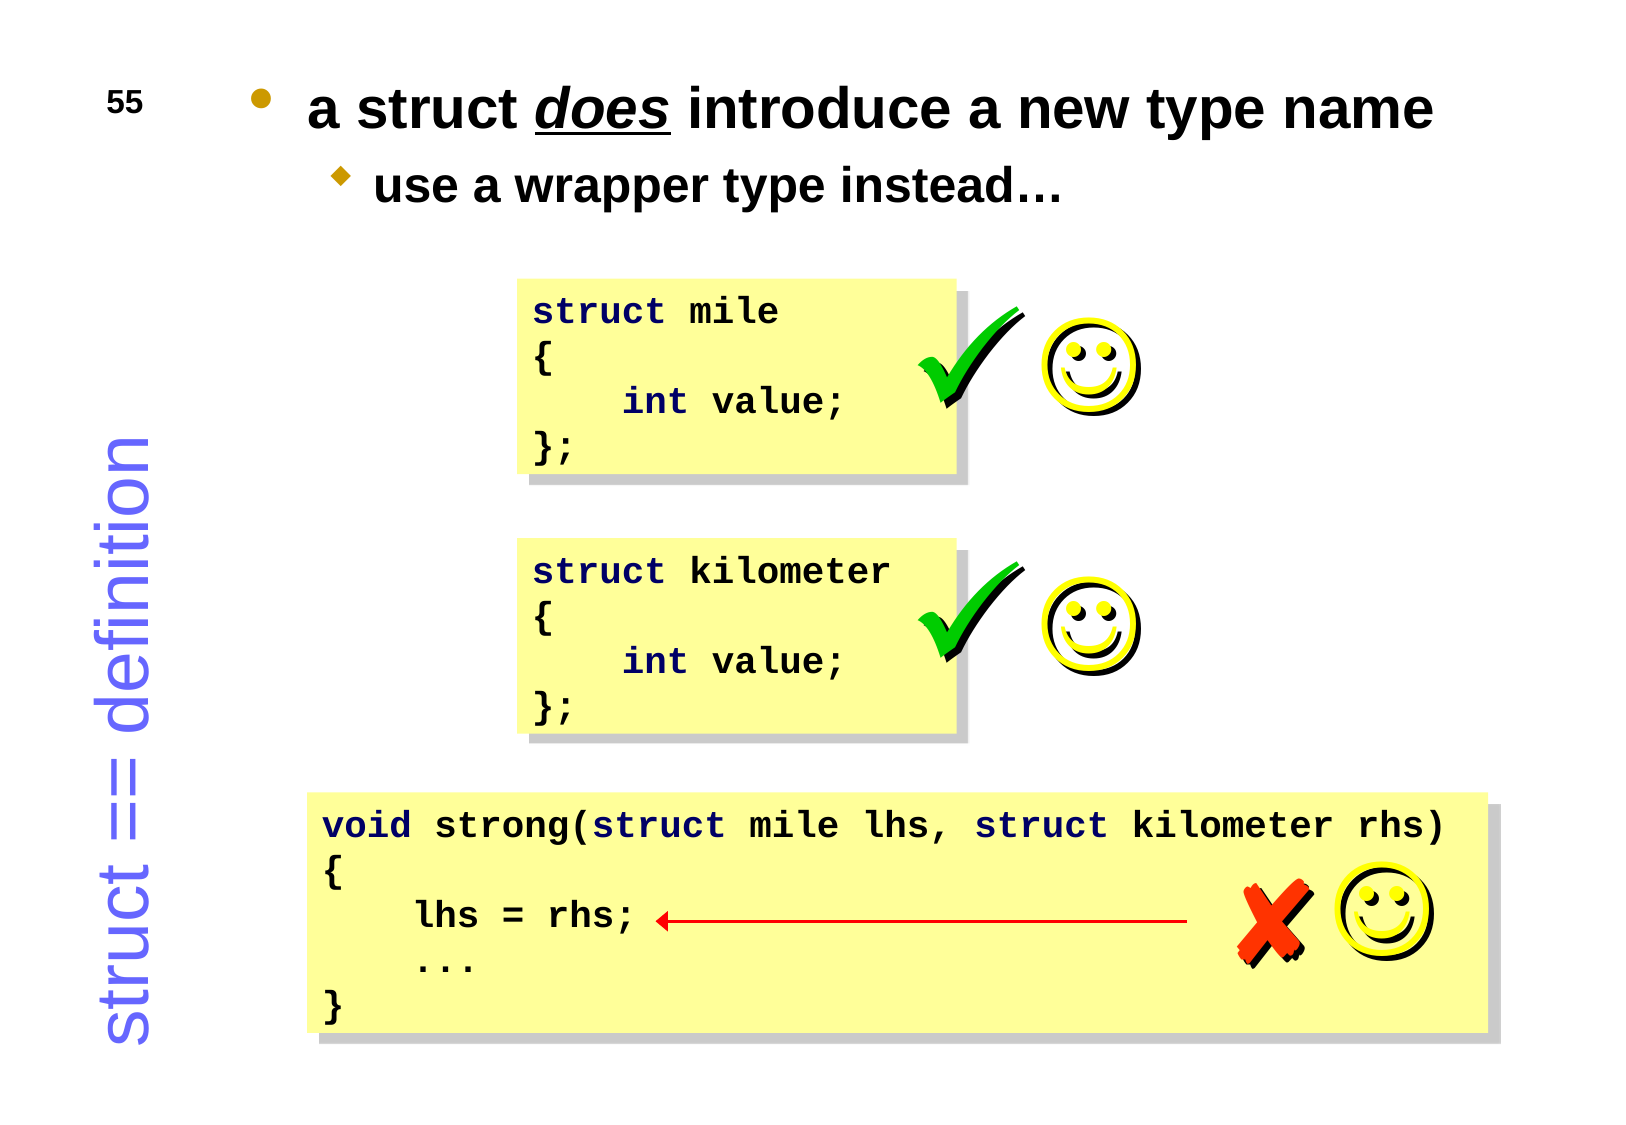

55
a struct does introduce a new type name
use a wrapper type instead…


struct mile
{
 int value;
};


struct kilometer
{
 int value;
};
# struct == definition
void strong(struct mile lhs, struct kilometer rhs)
{
 lhs = rhs;
 ...
}

